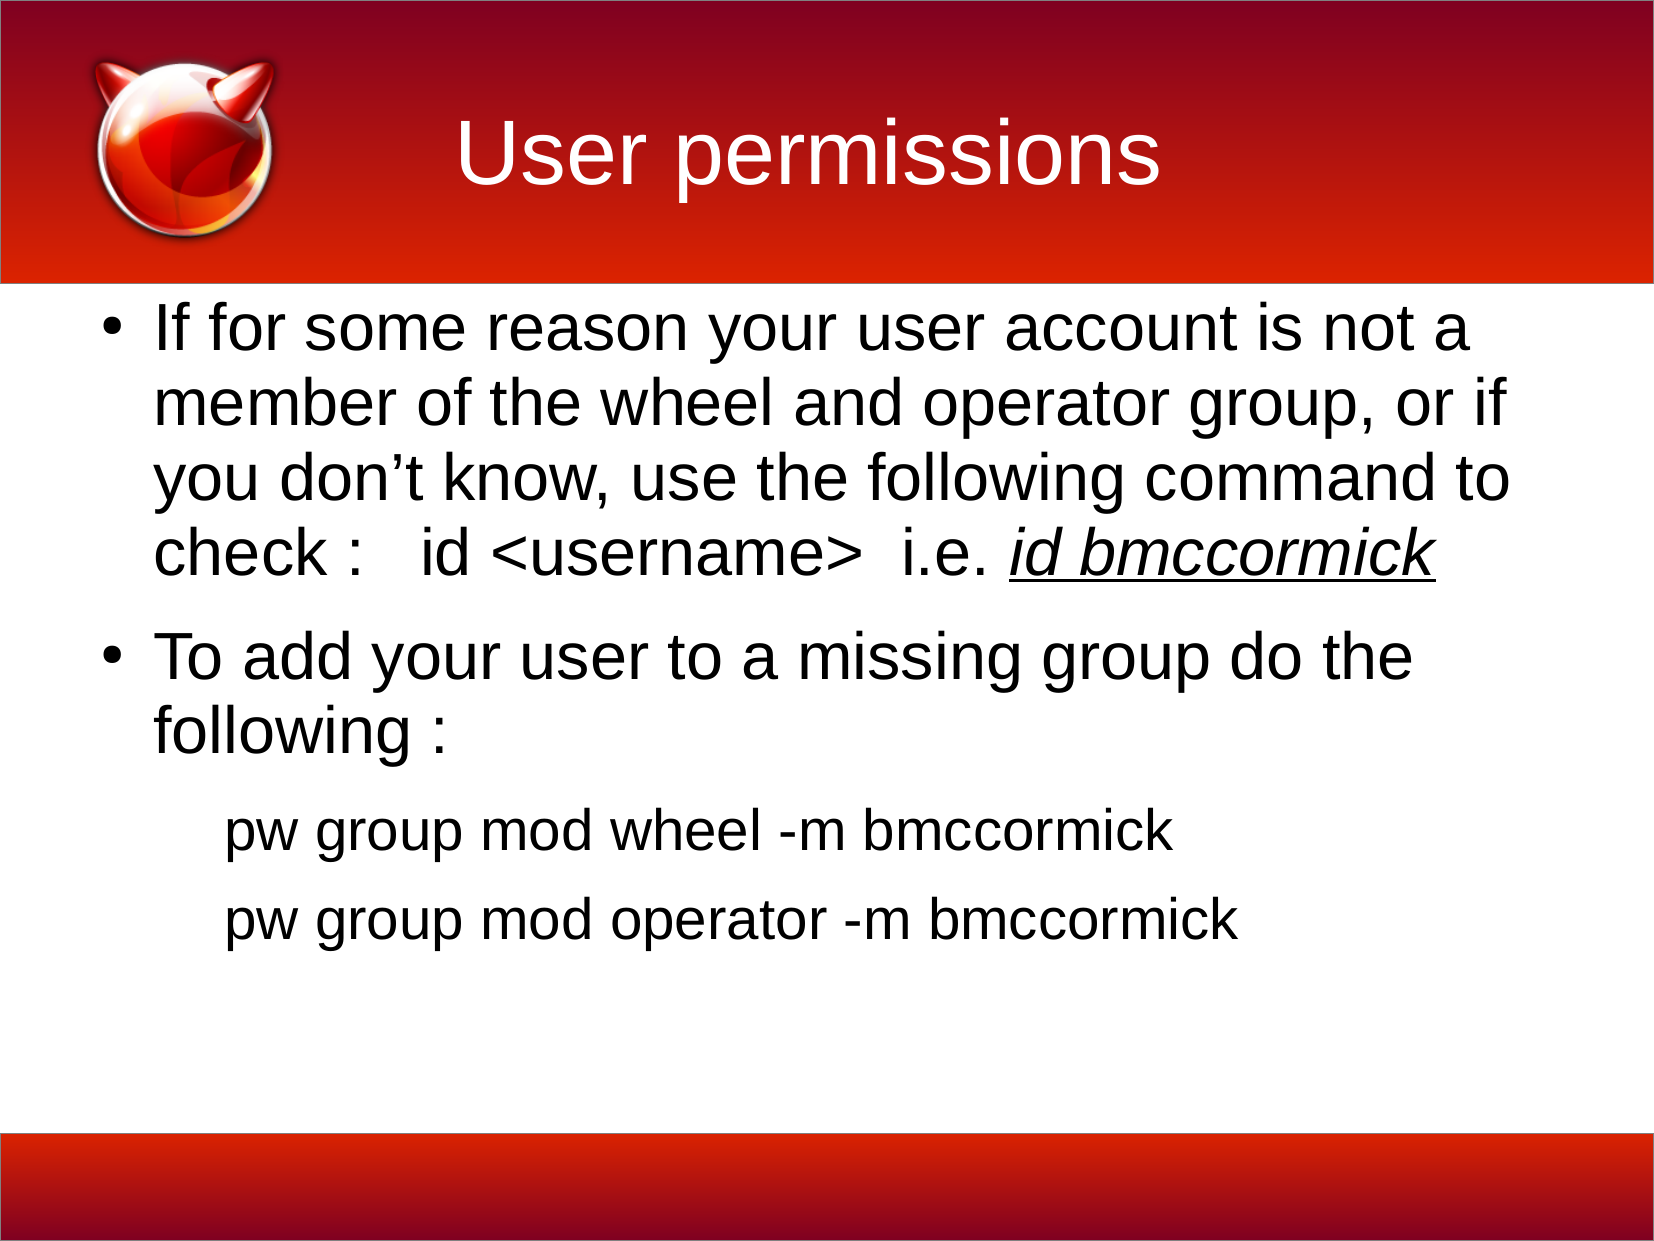

# User permissions
If for some reason your user account is not a member of the wheel and operator group, or if you don’t know, use the following command to check : id <username> i.e. id bmccormick
To add your user to a missing group do the following :
pw group mod wheel -m bmccormick
pw group mod operator -m bmccormick